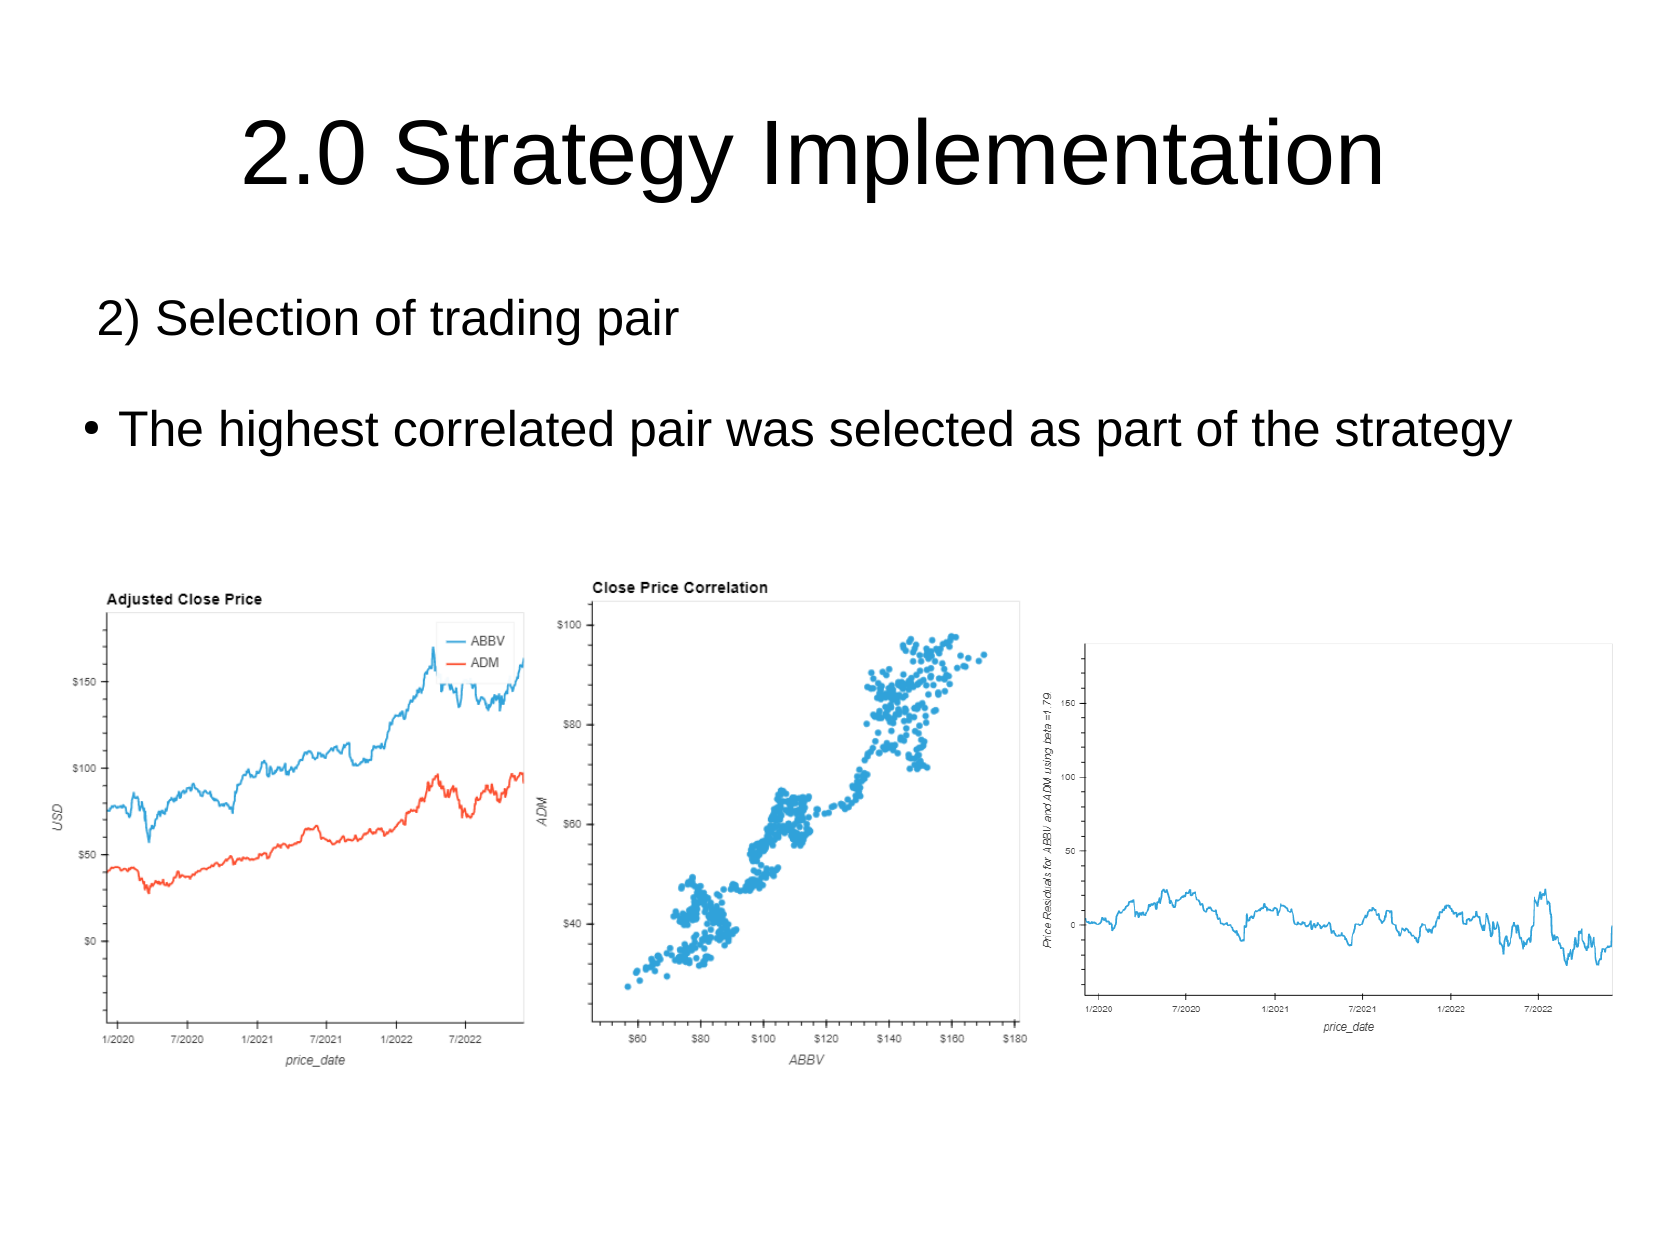

# 2.0 Strategy Implementation
 2) Selection of trading pair
The highest correlated pair was selected as part of the strategy